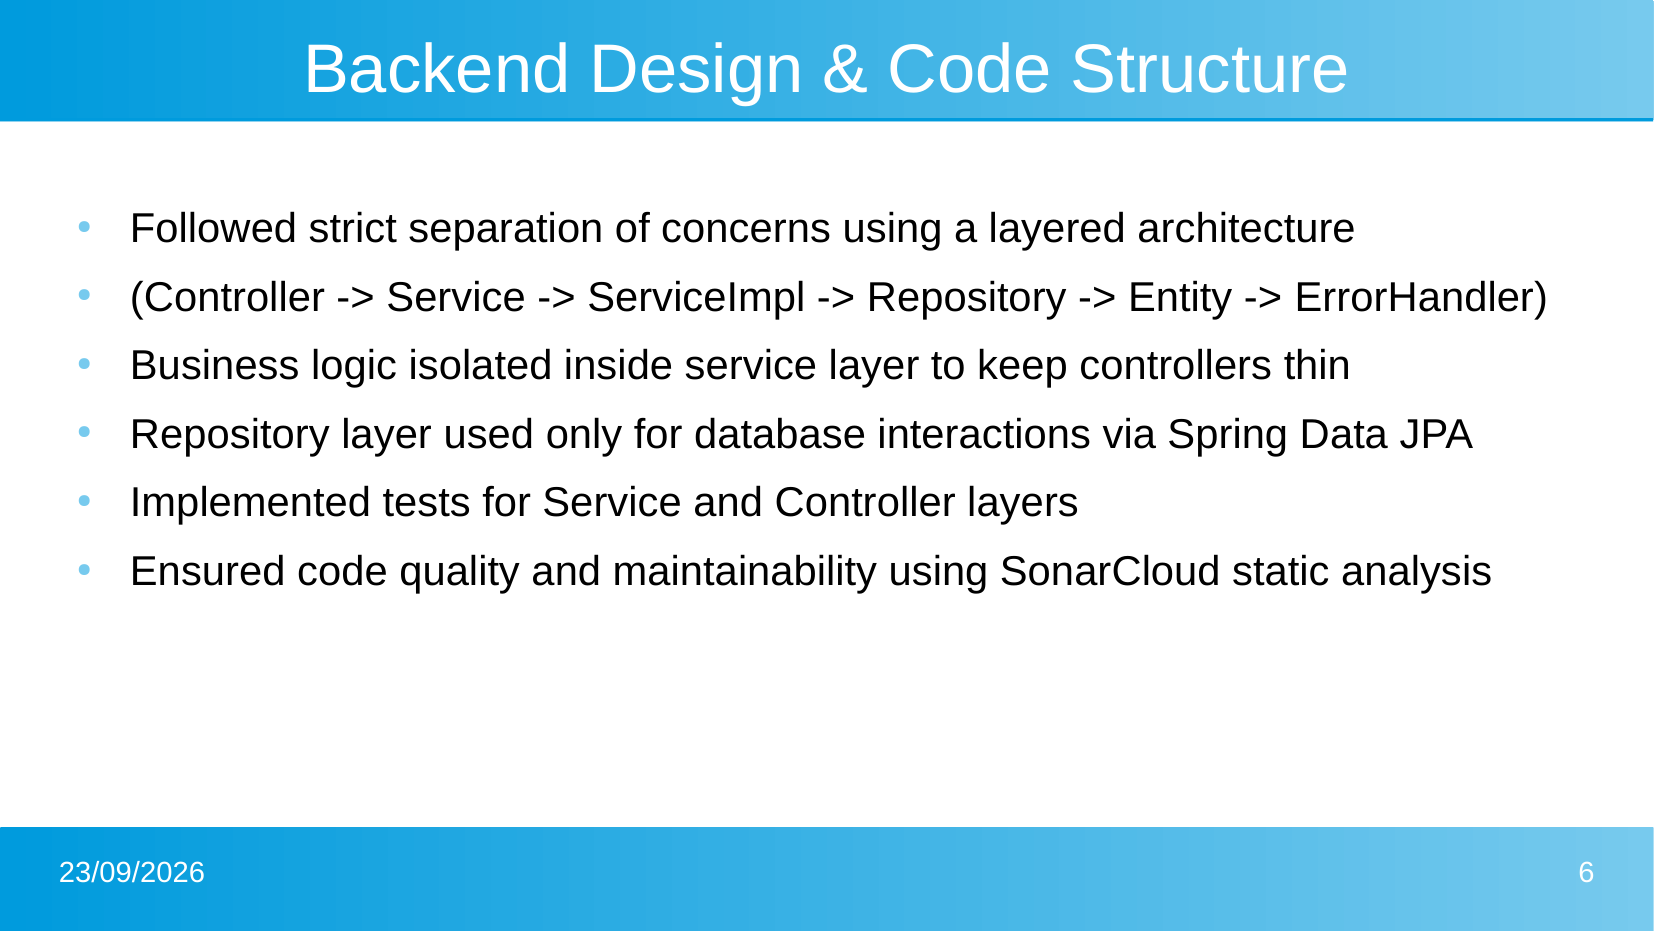

# Backend Design & Code Structure
Followed strict separation of concerns using a layered architecture
(Controller -> Service -> ServiceImpl -> Repository -> Entity -> ErrorHandler)
Business logic isolated inside service layer to keep controllers thin
Repository layer used only for database interactions via Spring Data JPA
Implemented tests for Service and Controller layers
Ensured code quality and maintainability using SonarCloud static analysis
6